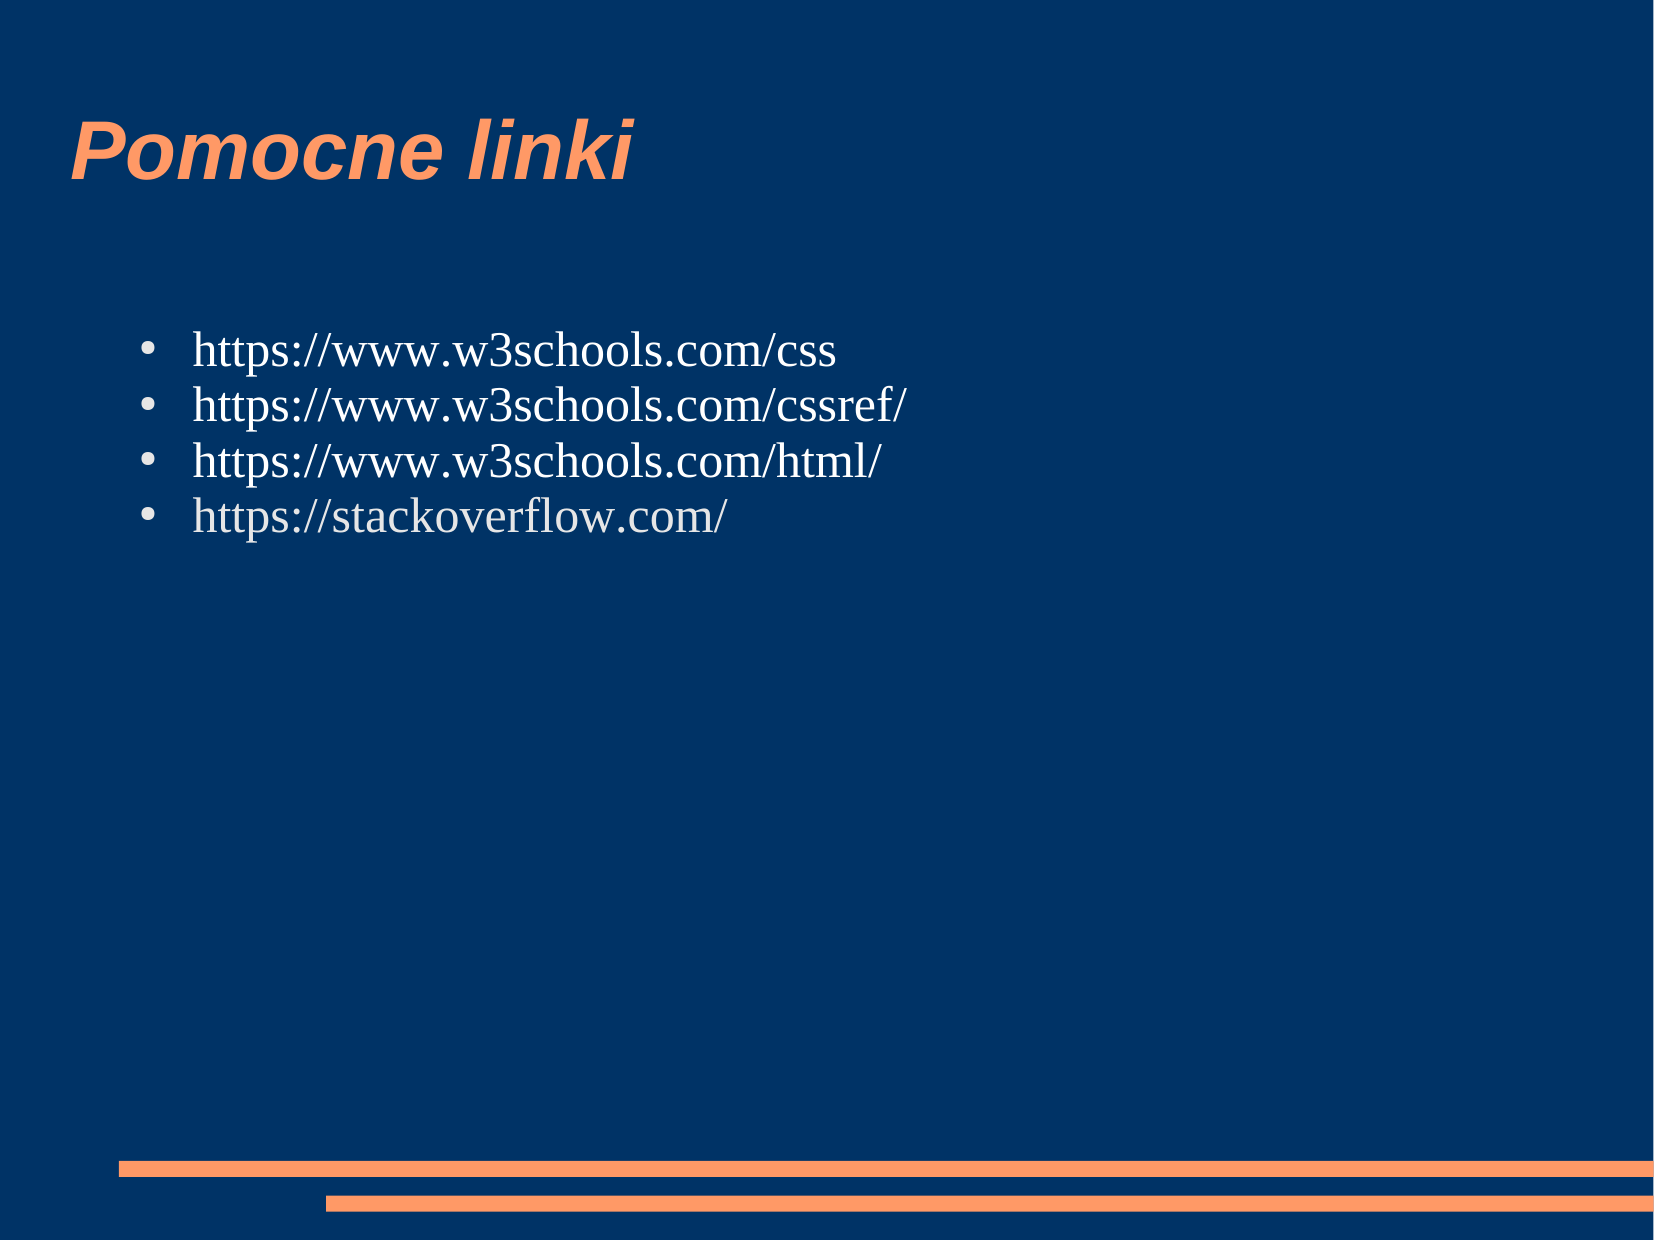

# Pomocne linki
https://www.w3schools.com/css
https://www.w3schools.com/cssref/
https://www.w3schools.com/html/
https://stackoverflow.com/